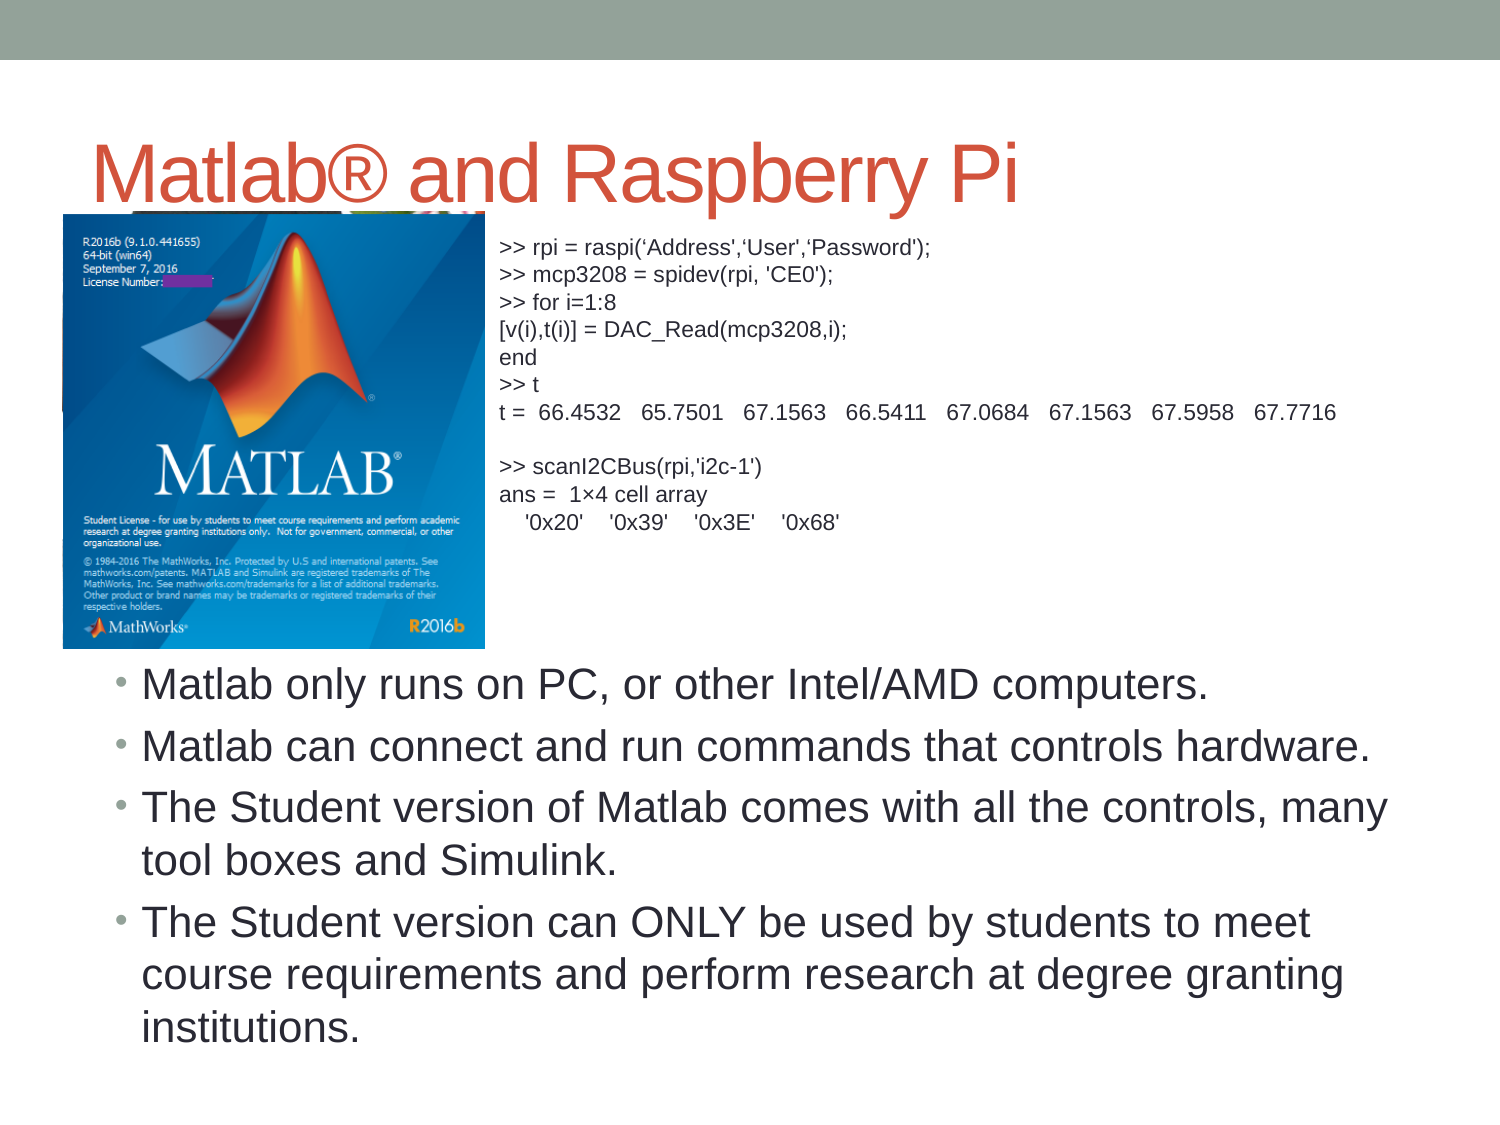

# Matlab® and Raspberry Pi
>> rpi = raspi(‘Address',‘User',‘Password');
>> mcp3208 = spidev(rpi, 'CE0');
>> for i=1:8
[v(i),t(i)] = DAC_Read(mcp3208,i);
end
>> t
t = 66.4532 65.7501 67.1563 66.5411 67.0684 67.1563 67.5958 67.7716
>> scanI2CBus(rpi,'i2c-1')
ans = 1×4 cell array
 '0x20' '0x39' '0x3E' '0x68'
Matlab only runs on PC, or other Intel/AMD computers.
Matlab can connect and run commands that controls hardware.
The Student version of Matlab comes with all the controls, many tool boxes and Simulink.
The Student version can ONLY be used by students to meet course requirements and perform research at degree granting institutions.